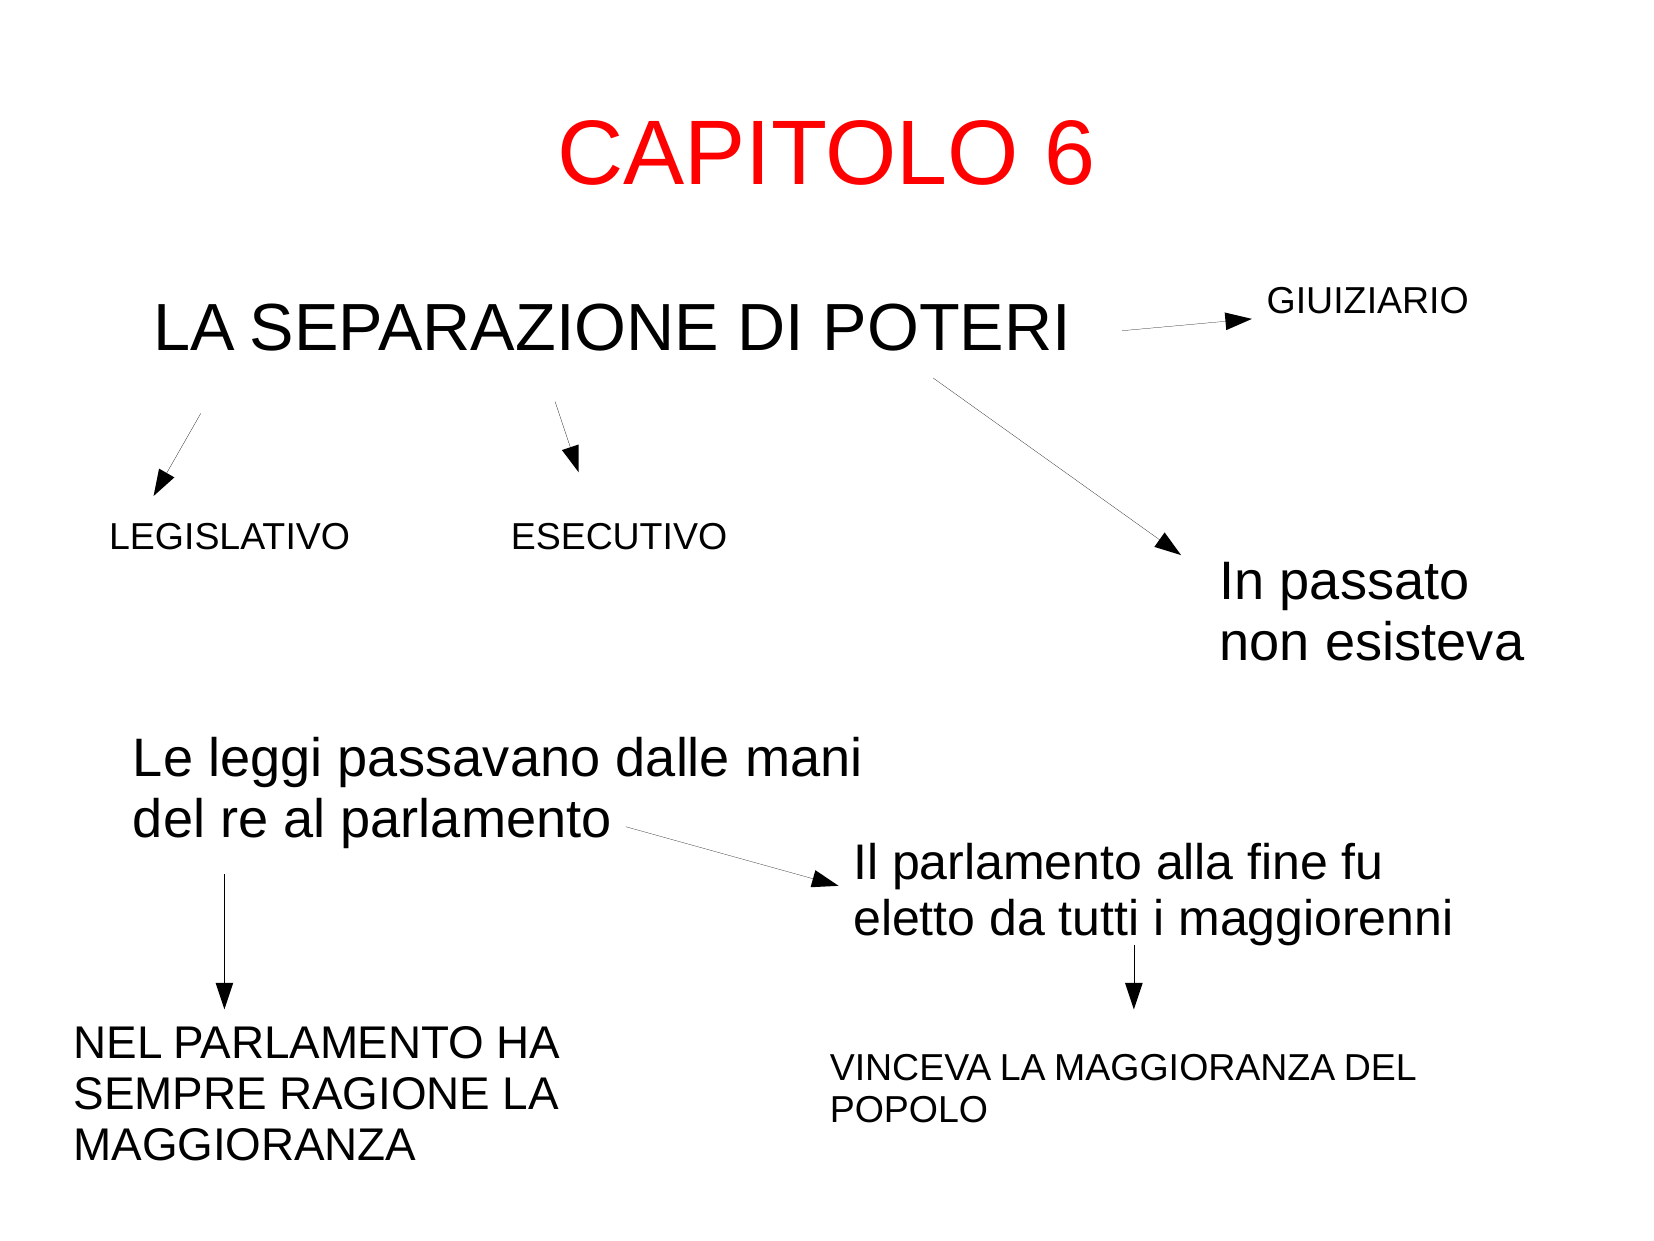

# CAPITOLO 6
GIUIZIARIO
LA SEPARAZIONE DI POTERI
LEGISLATIVO
ESECUTIVO
In passato non esisteva
Le leggi passavano dalle mani del re al parlamento
Il parlamento alla fine fu eletto da tutti i maggiorenni
NEL PARLAMENTO HA SEMPRE RAGIONE LA MAGGIORANZA
VINCEVA LA MAGGIORANZA DEL POPOLO